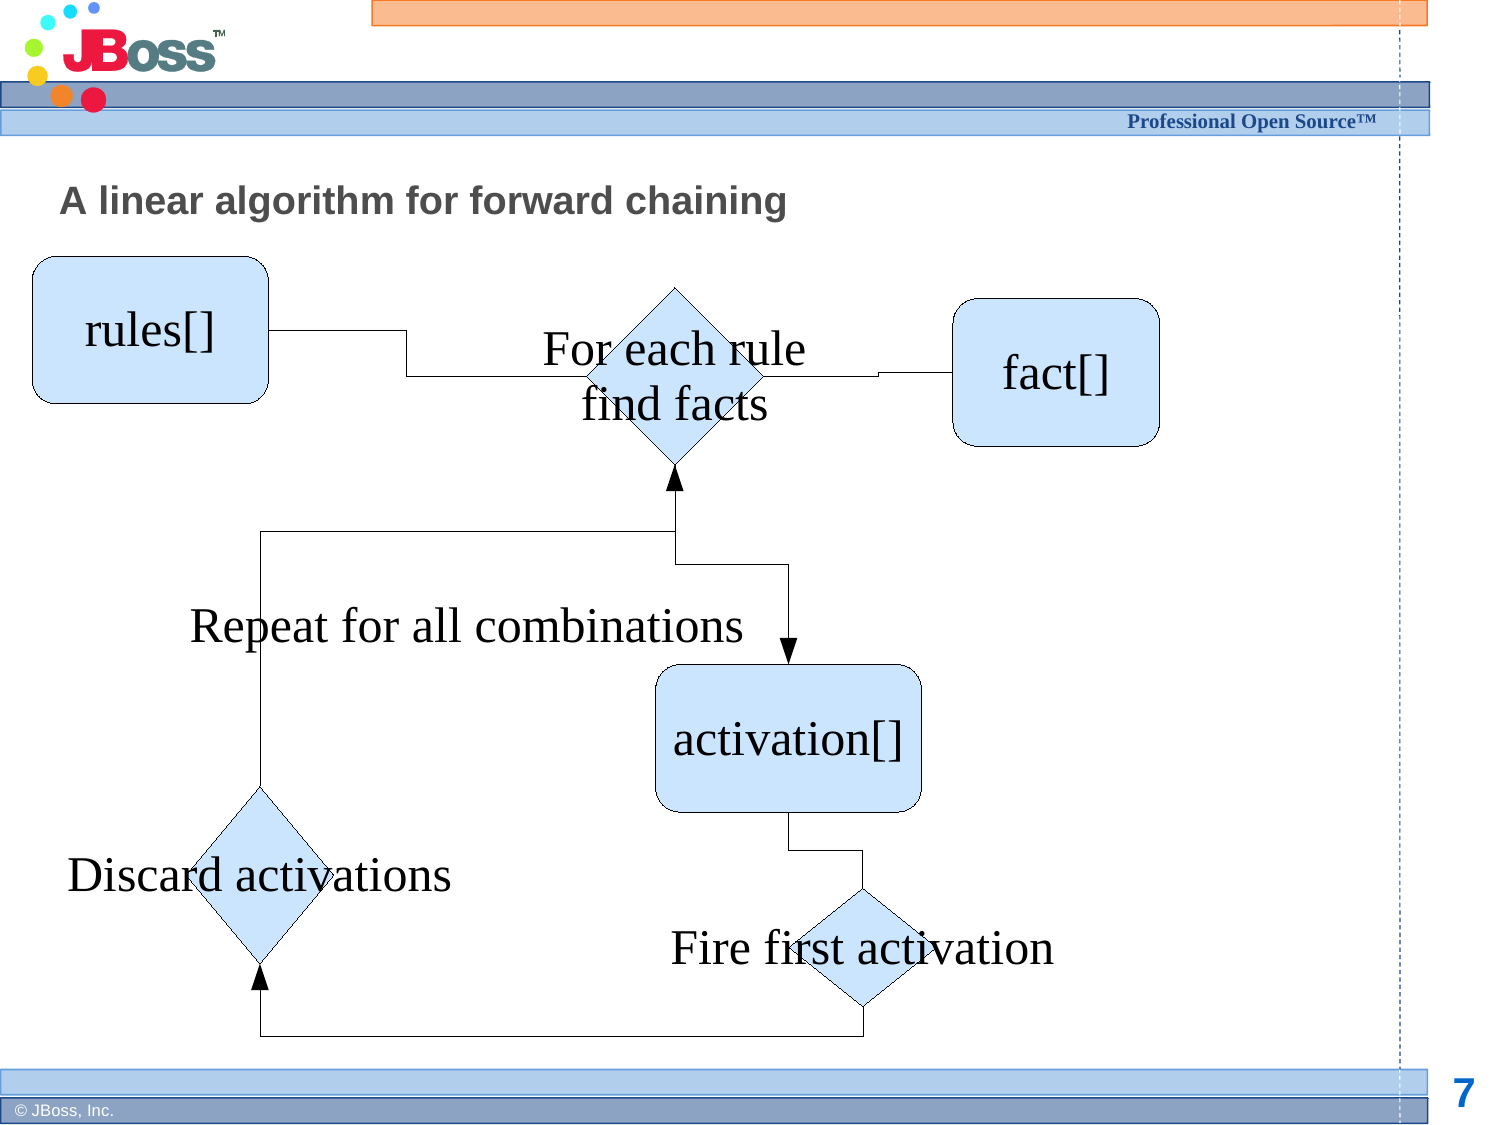

# A linear algorithm for forward chaining
rules[]
For each rule
find facts
fact[]
activation[]
Discard activations
Fire first activation